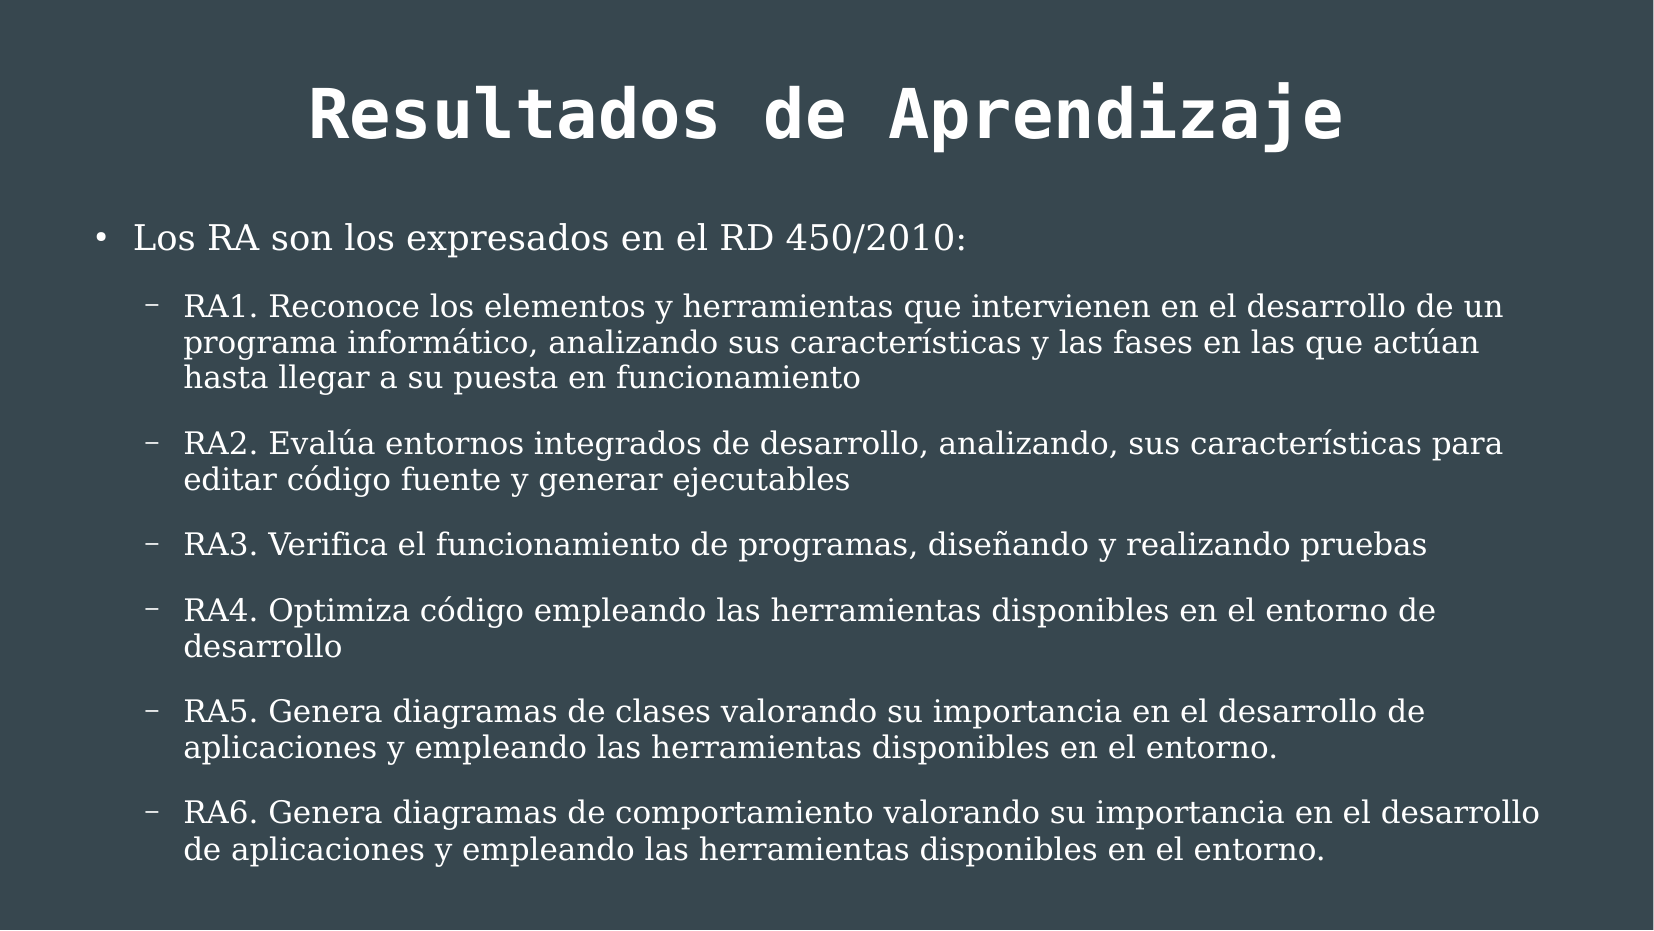

# Resultados de Aprendizaje
Los RA son los expresados en el RD 450/2010:
RA1. Reconoce los elementos y herramientas que intervienen en el desarrollo de un programa informático, analizando sus características y las fases en las que actúan hasta llegar a su puesta en funcionamiento
RA2. Evalúa entornos integrados de desarrollo, analizando, sus características para editar código fuente y generar ejecutables
RA3. Verifica el funcionamiento de programas, diseñando y realizando pruebas
RA4. Optimiza código empleando las herramientas disponibles en el entorno de desarrollo
RA5. Genera diagramas de clases valorando su importancia en el desarrollo de aplicaciones y empleando las herramientas disponibles en el entorno.
RA6. Genera diagramas de comportamiento valorando su importancia en el desarrollo de aplicaciones y empleando las herramientas disponibles en el entorno.